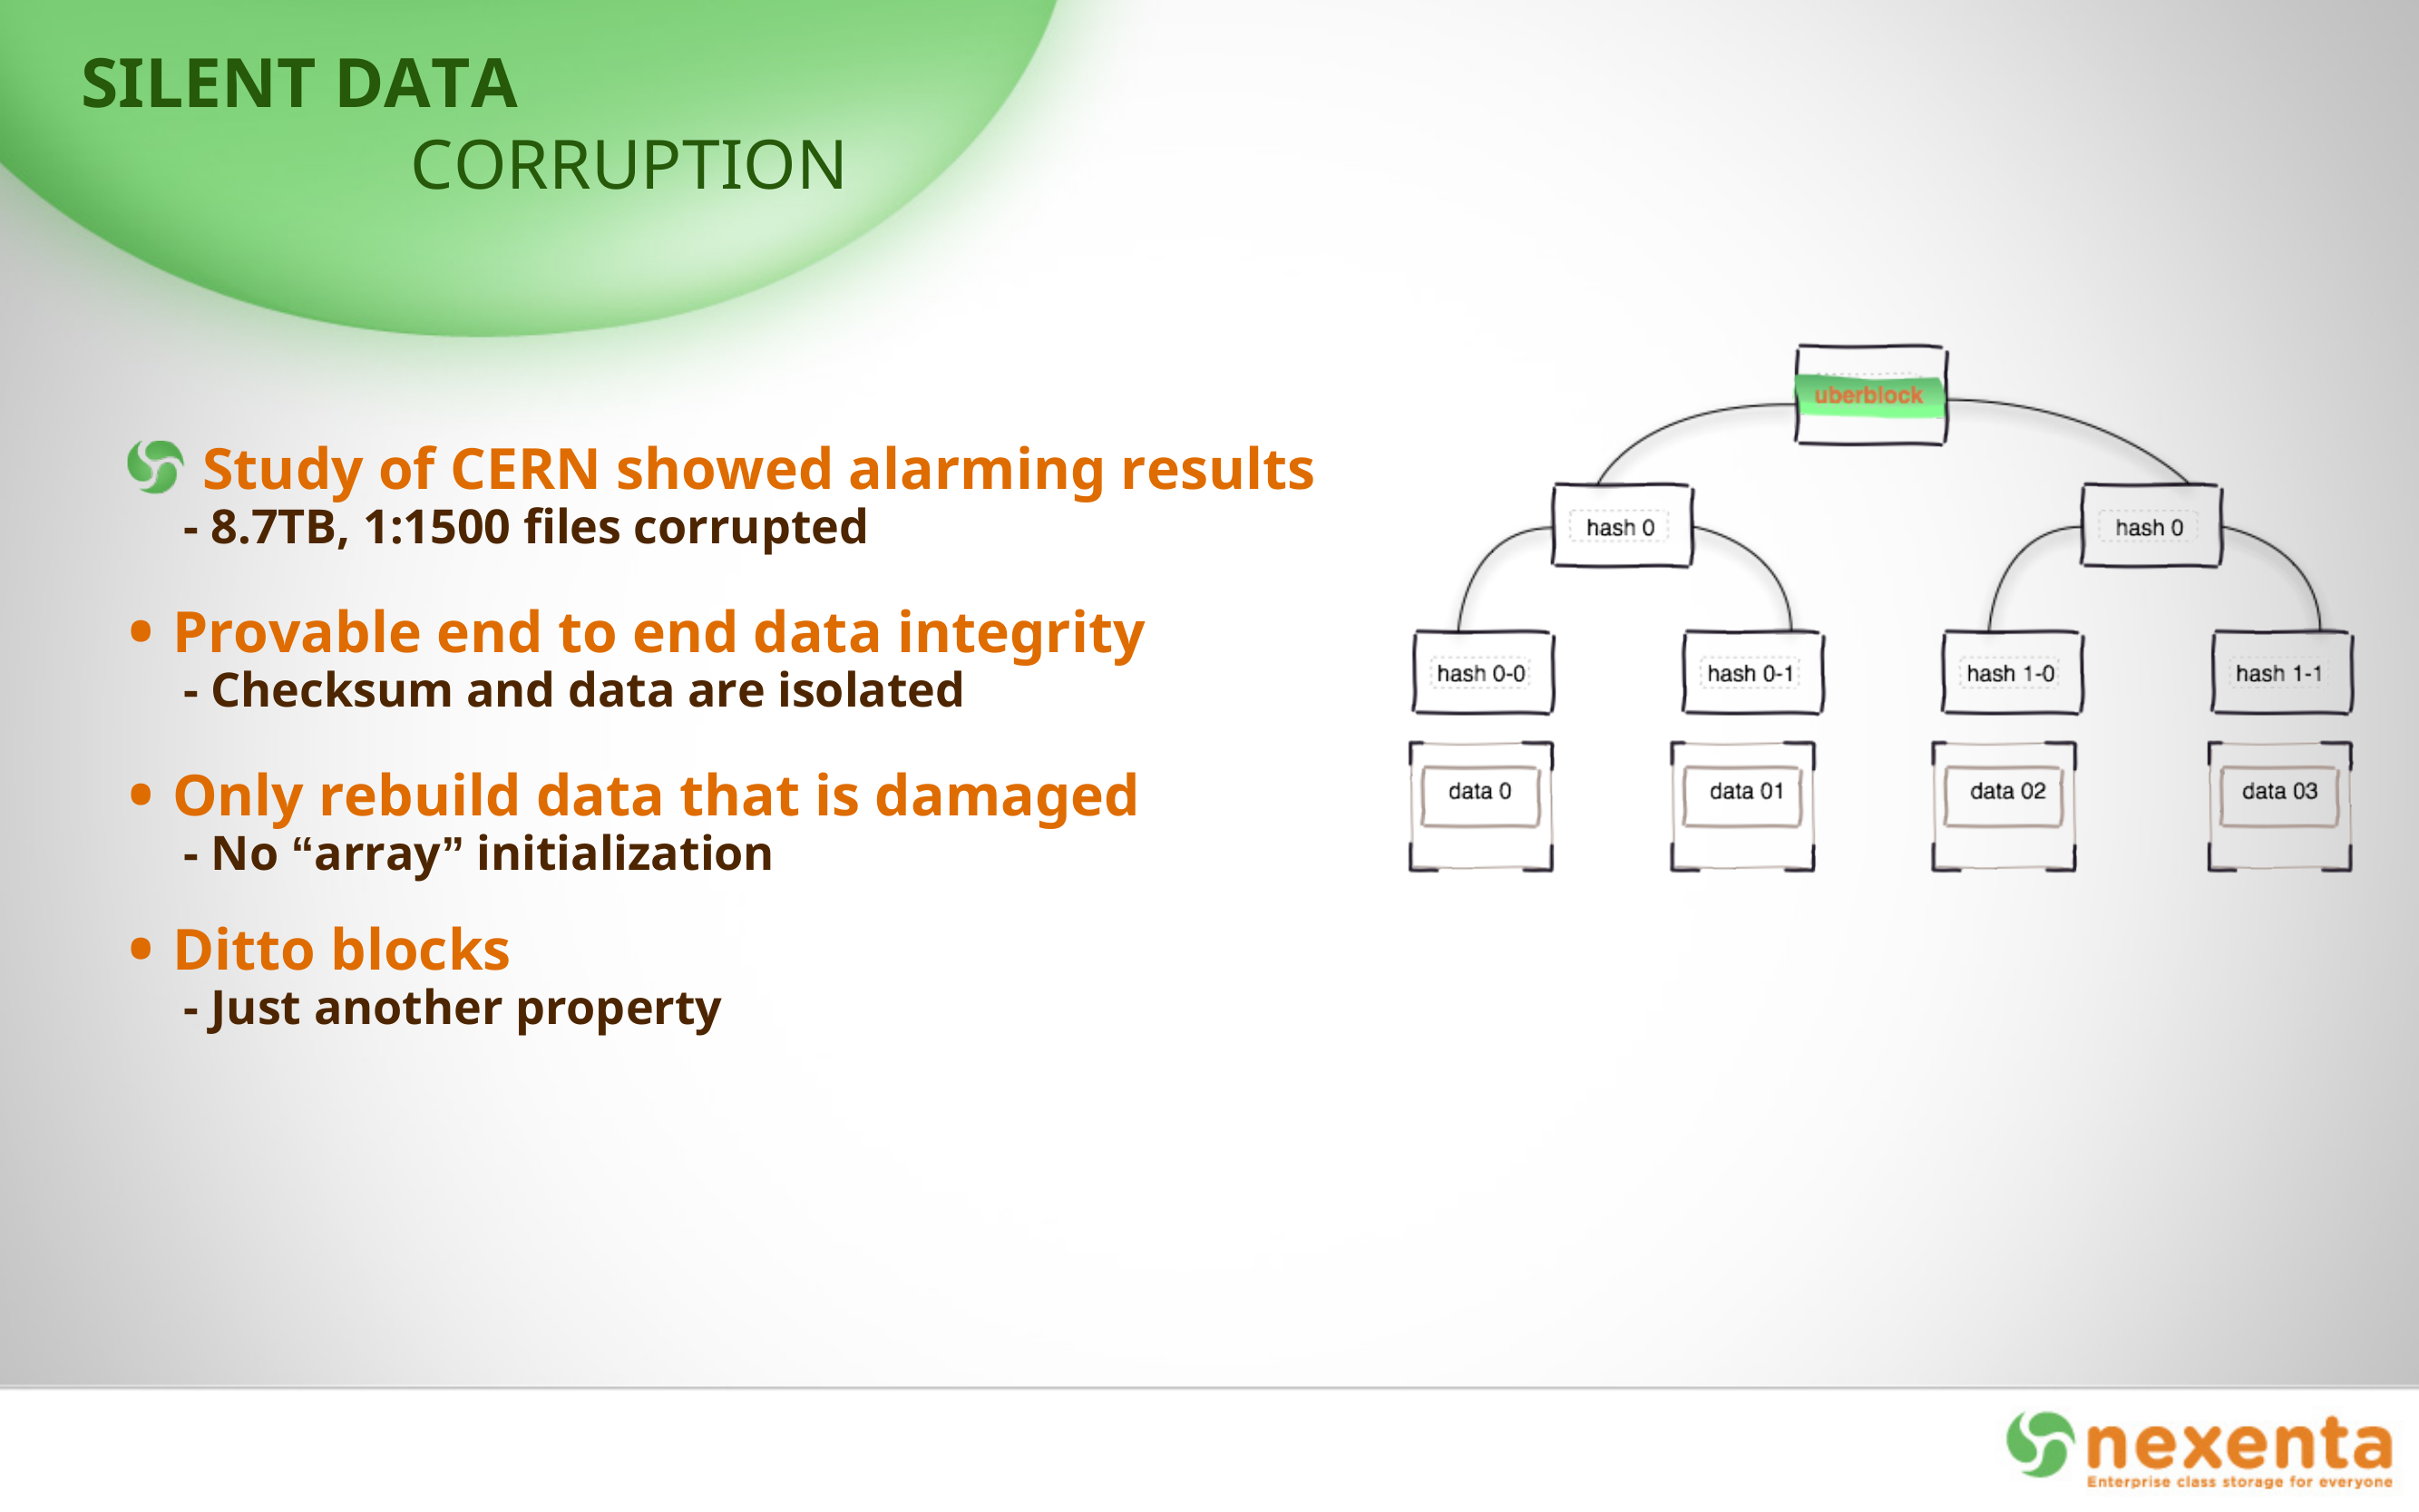

SILENT DATA
CORRUPTION
 Study of CERN showed alarming results
 - 8.7TB, 1:1500 files corrupted
 Provable end to end data integrity
 - Checksum and data are isolated
 Only rebuild data that is damaged
 - No “array” initialization
 Ditto blocks
 - Just another property